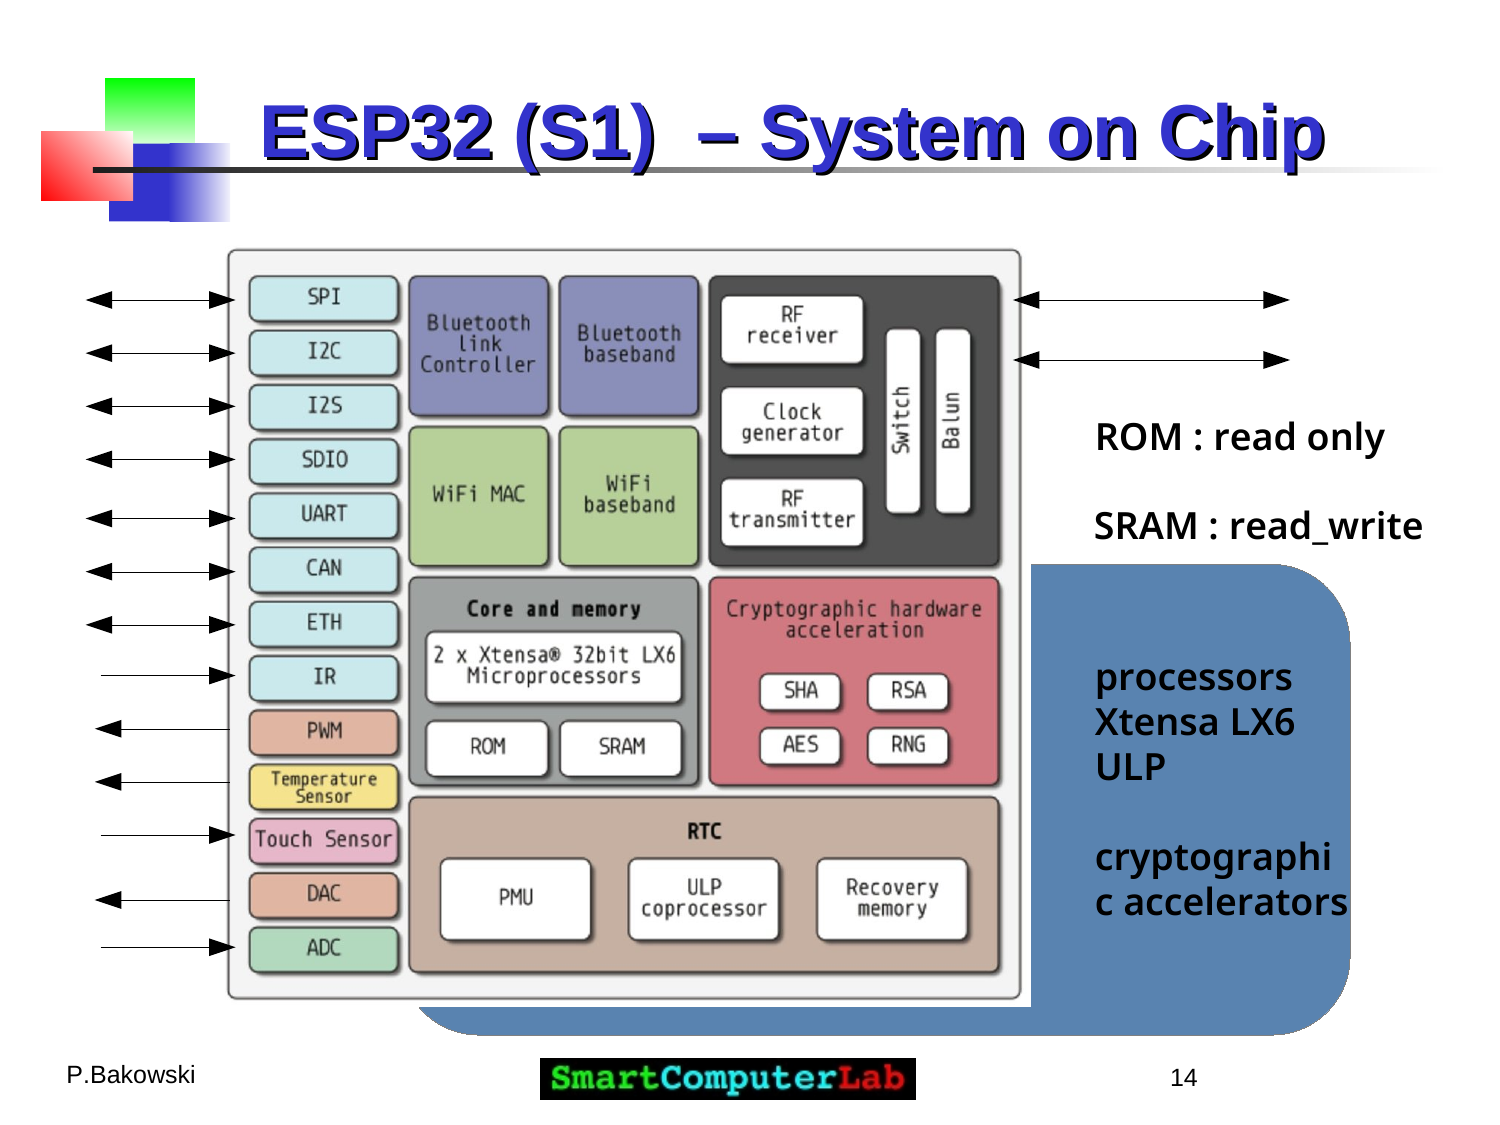

# ESP32 (S1) – System on Chip
ROM : read only
SRAM : read_write
processors
Xtensa LX6
ULP
cryptographic accelerators
14